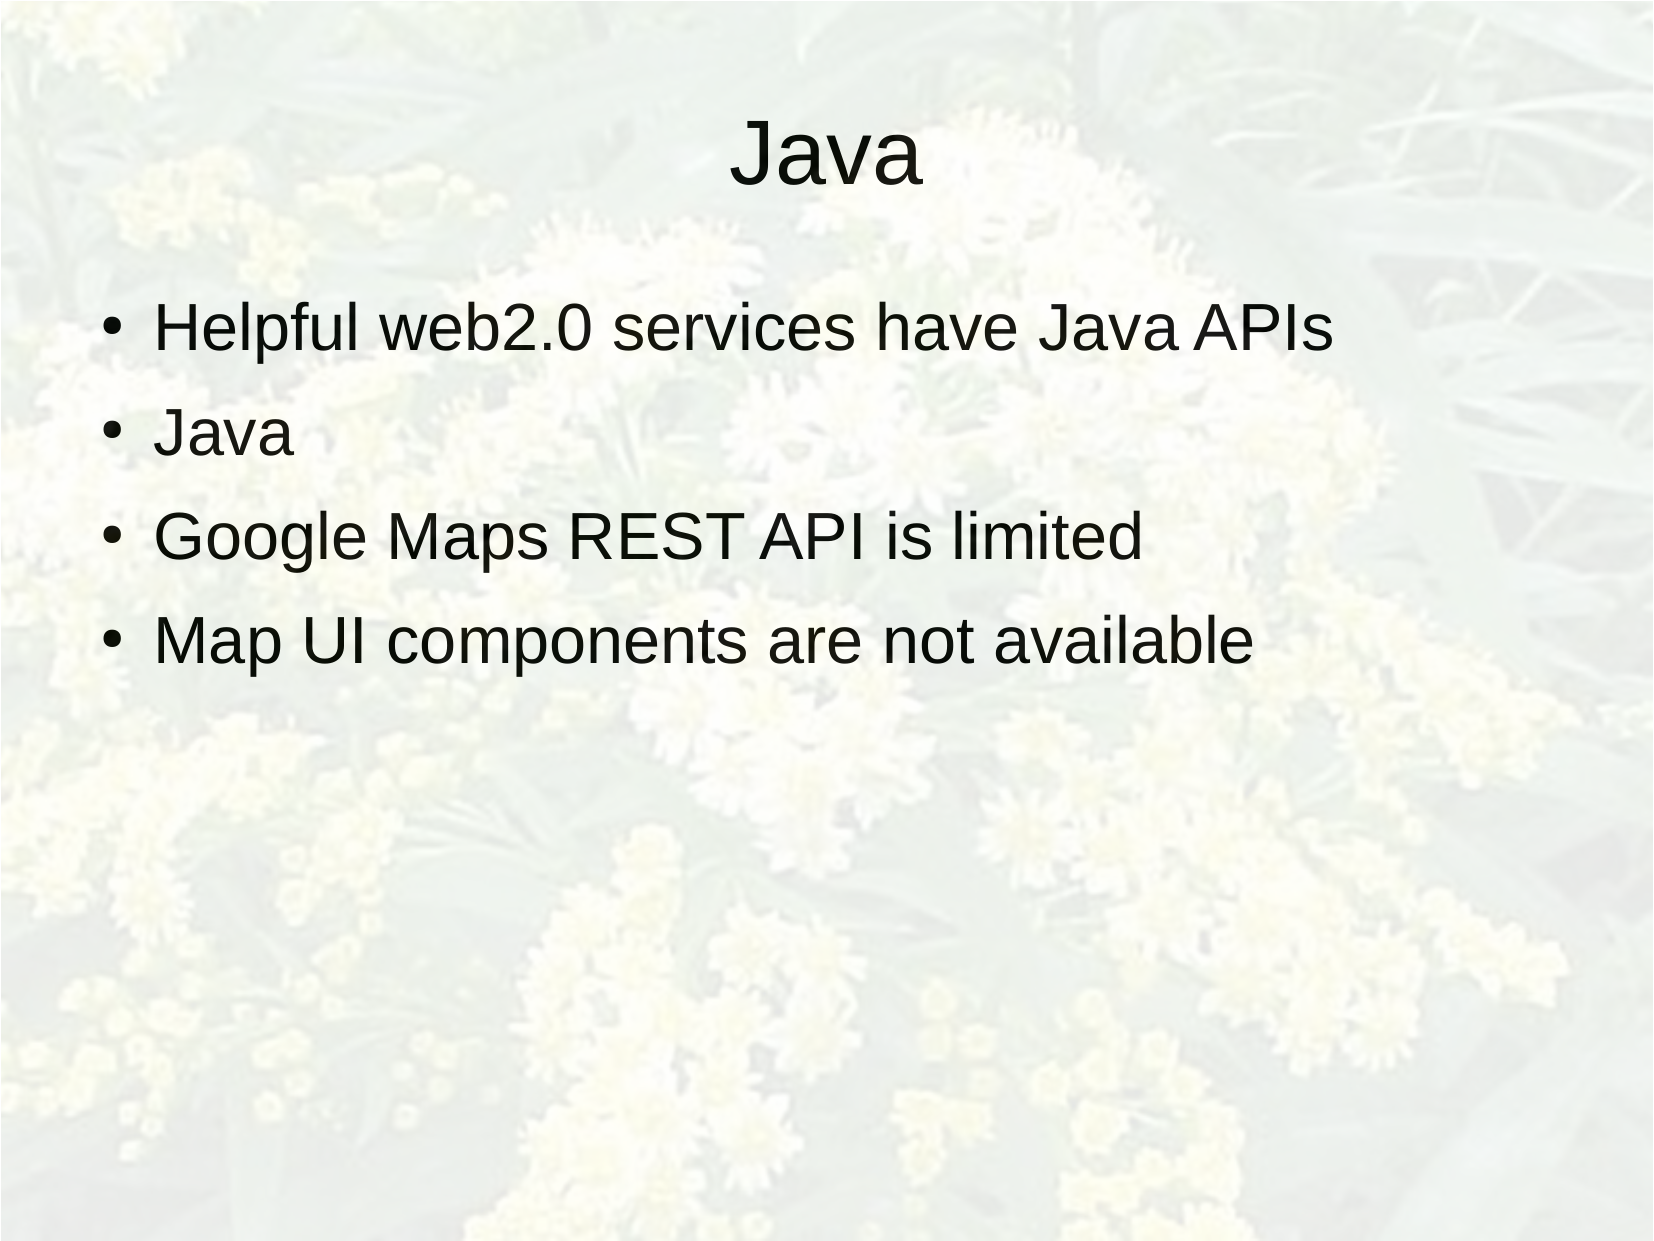

# Java
Helpful web2.0 services have Java APIs
Java
Google Maps REST API is limited
Map UI components are not available